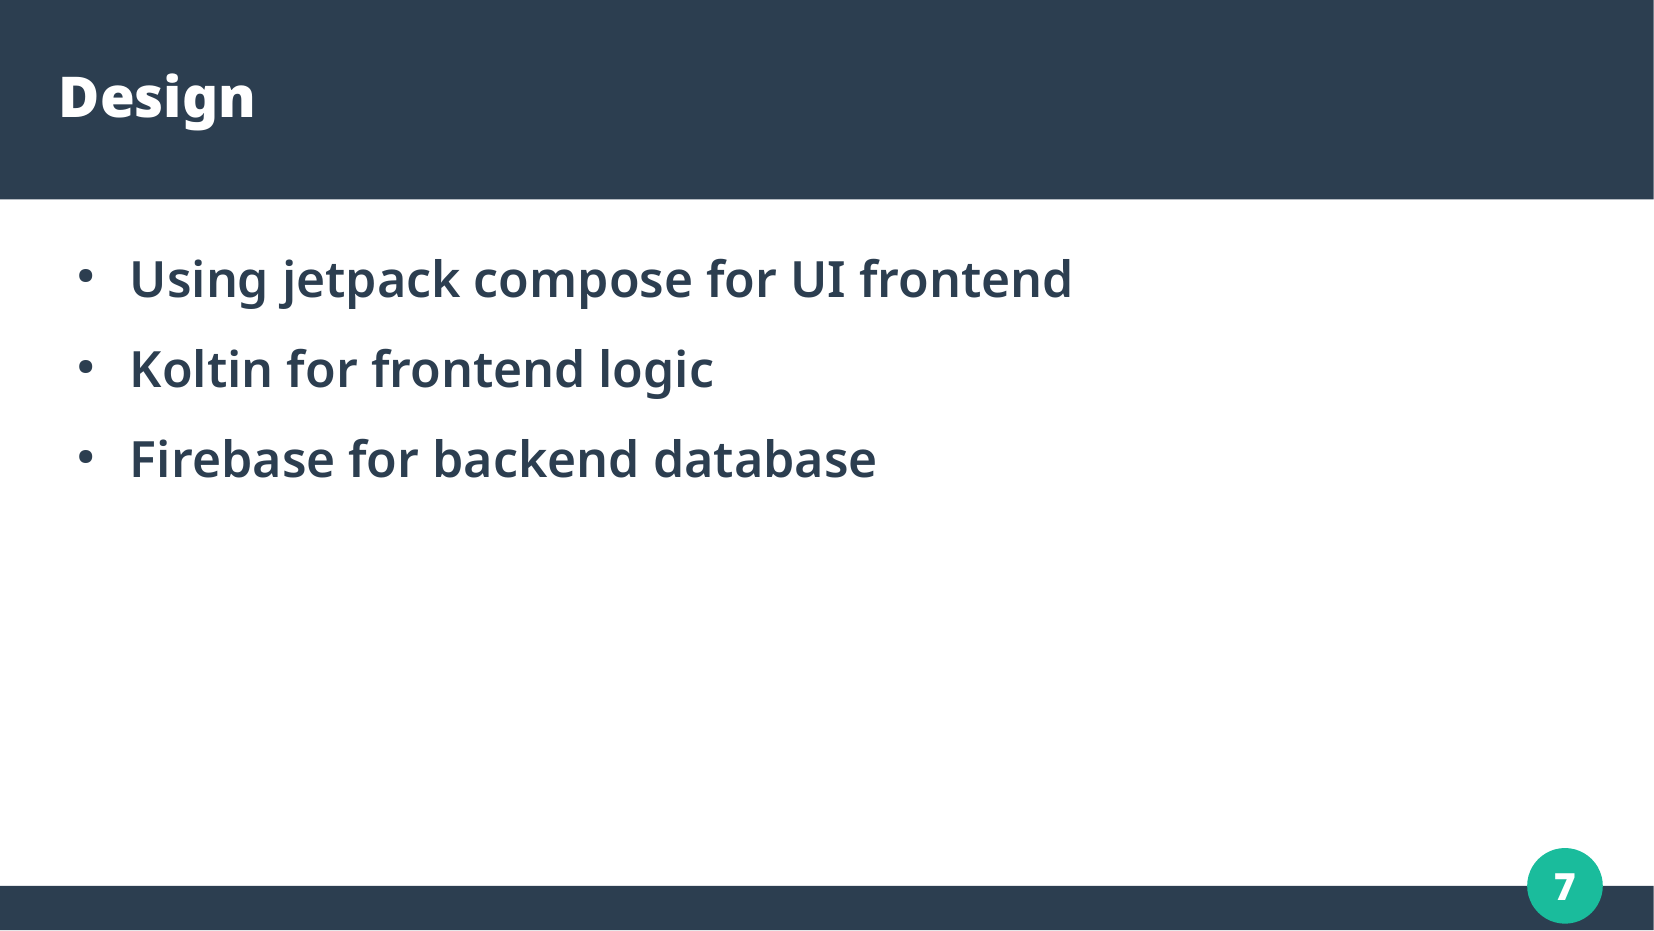

# Design
Using jetpack compose for UI frontend
Koltin for frontend logic
Firebase for backend database